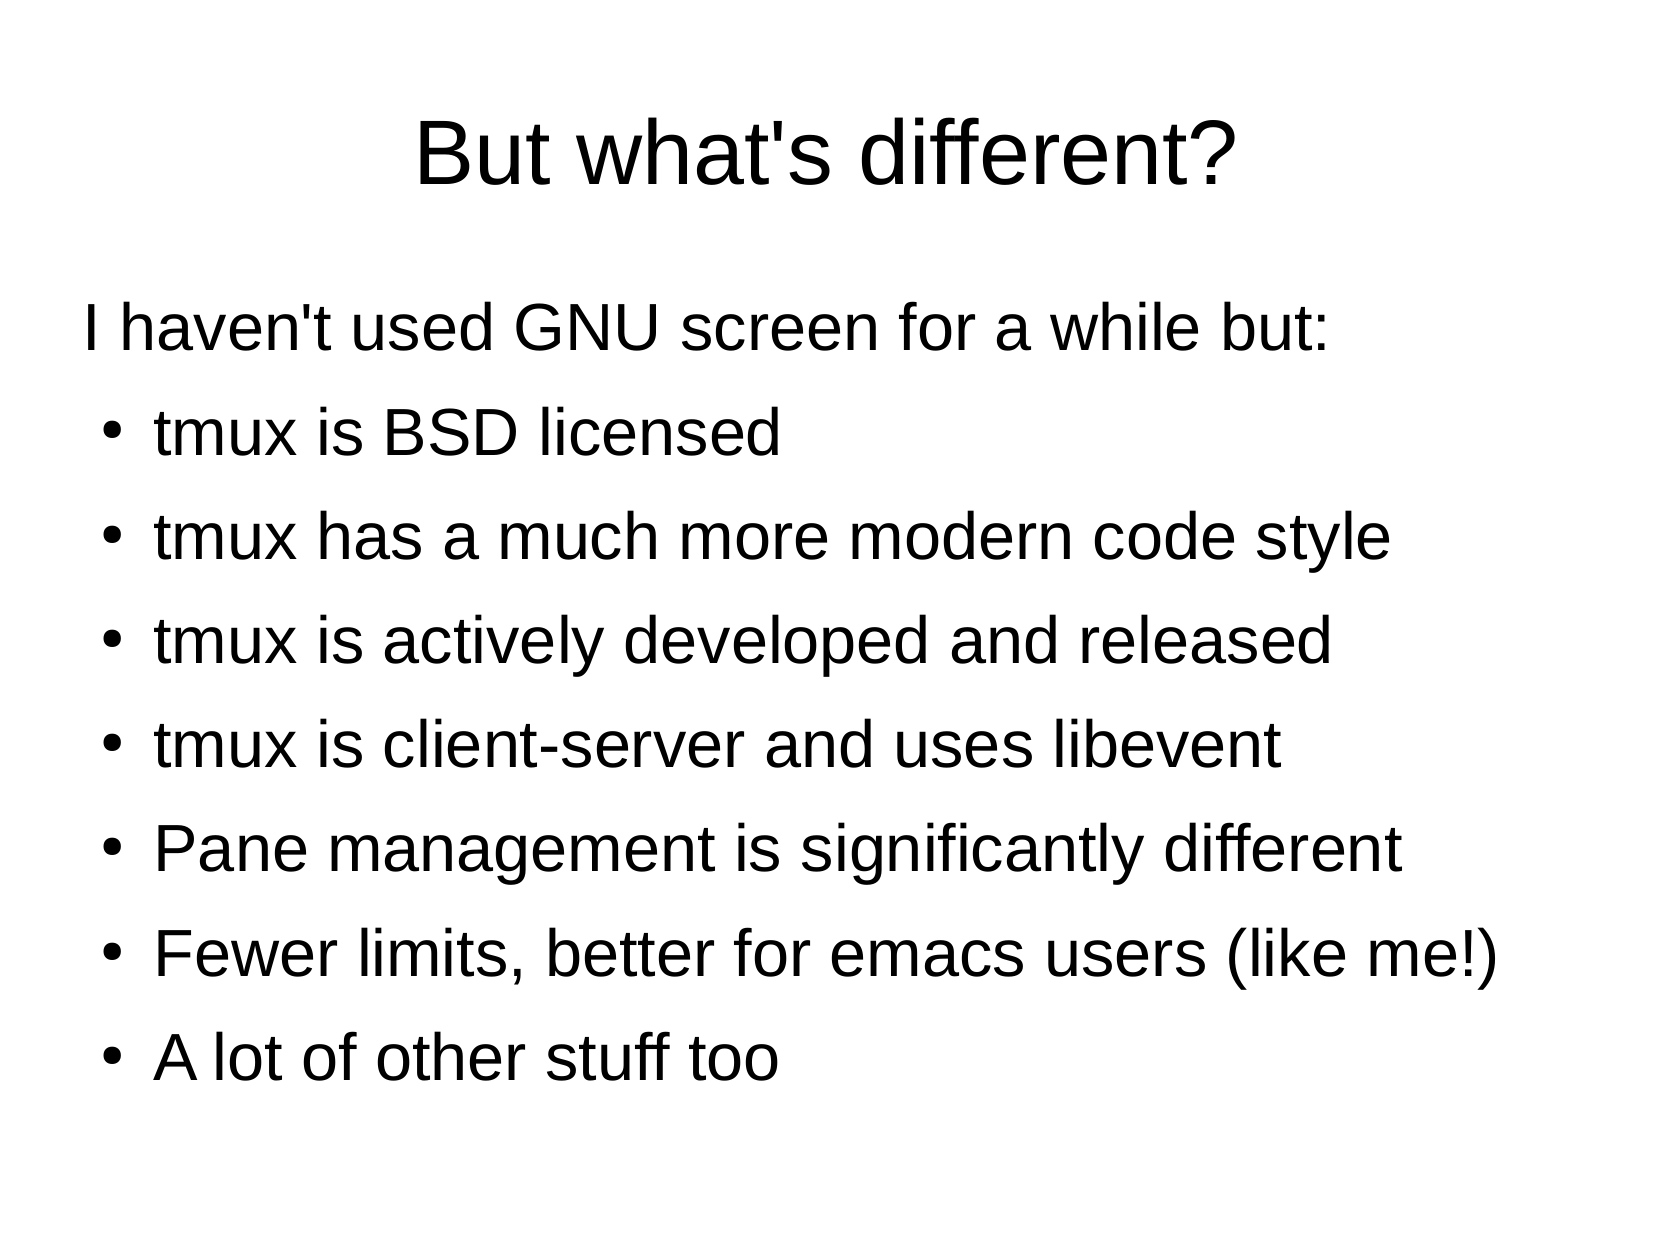

# But what's different?
I haven't used GNU screen for a while but:
tmux is BSD licensed
tmux has a much more modern code style
tmux is actively developed and released
tmux is client-server and uses libevent
Pane management is significantly different
Fewer limits, better for emacs users (like me!)
A lot of other stuff too